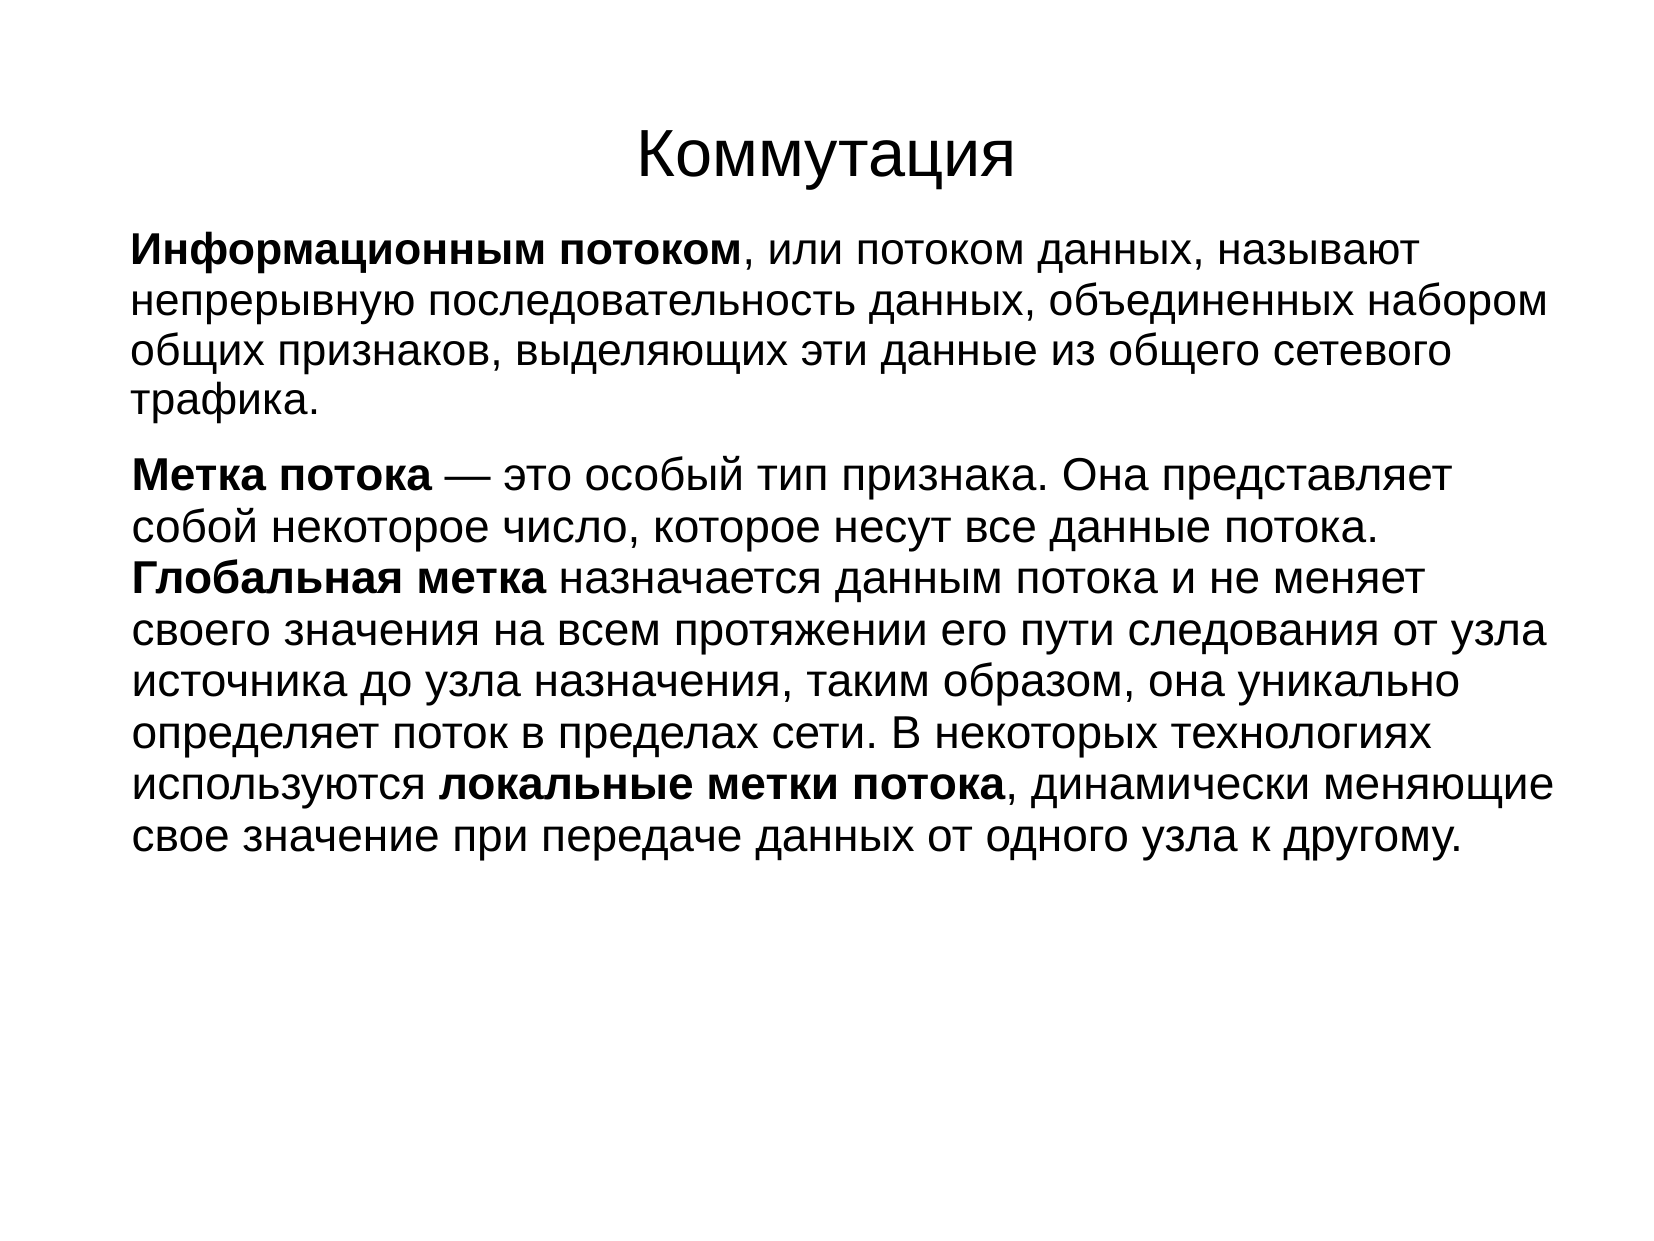

# Коммутация
Информационным потоком, или потоком данных, называют непрерывную последовательность данных, объединенных набором общих признаков, выделяющих эти данные из общего сетевого трафика.
Метка потока — это особый тип признака. Она представляет собой некоторое число, которое несут все данные потока. Глобальная метка назначается данным потока и не меняет своего значения на всем протяжении его пути следования от узла источника до узла назначения, таким образом, она уникально определяет поток в пределах сети. В некоторых технологиях используются локальные метки потока, динамически меняющие свое значе­ние при передаче данных от одного узла к другому.